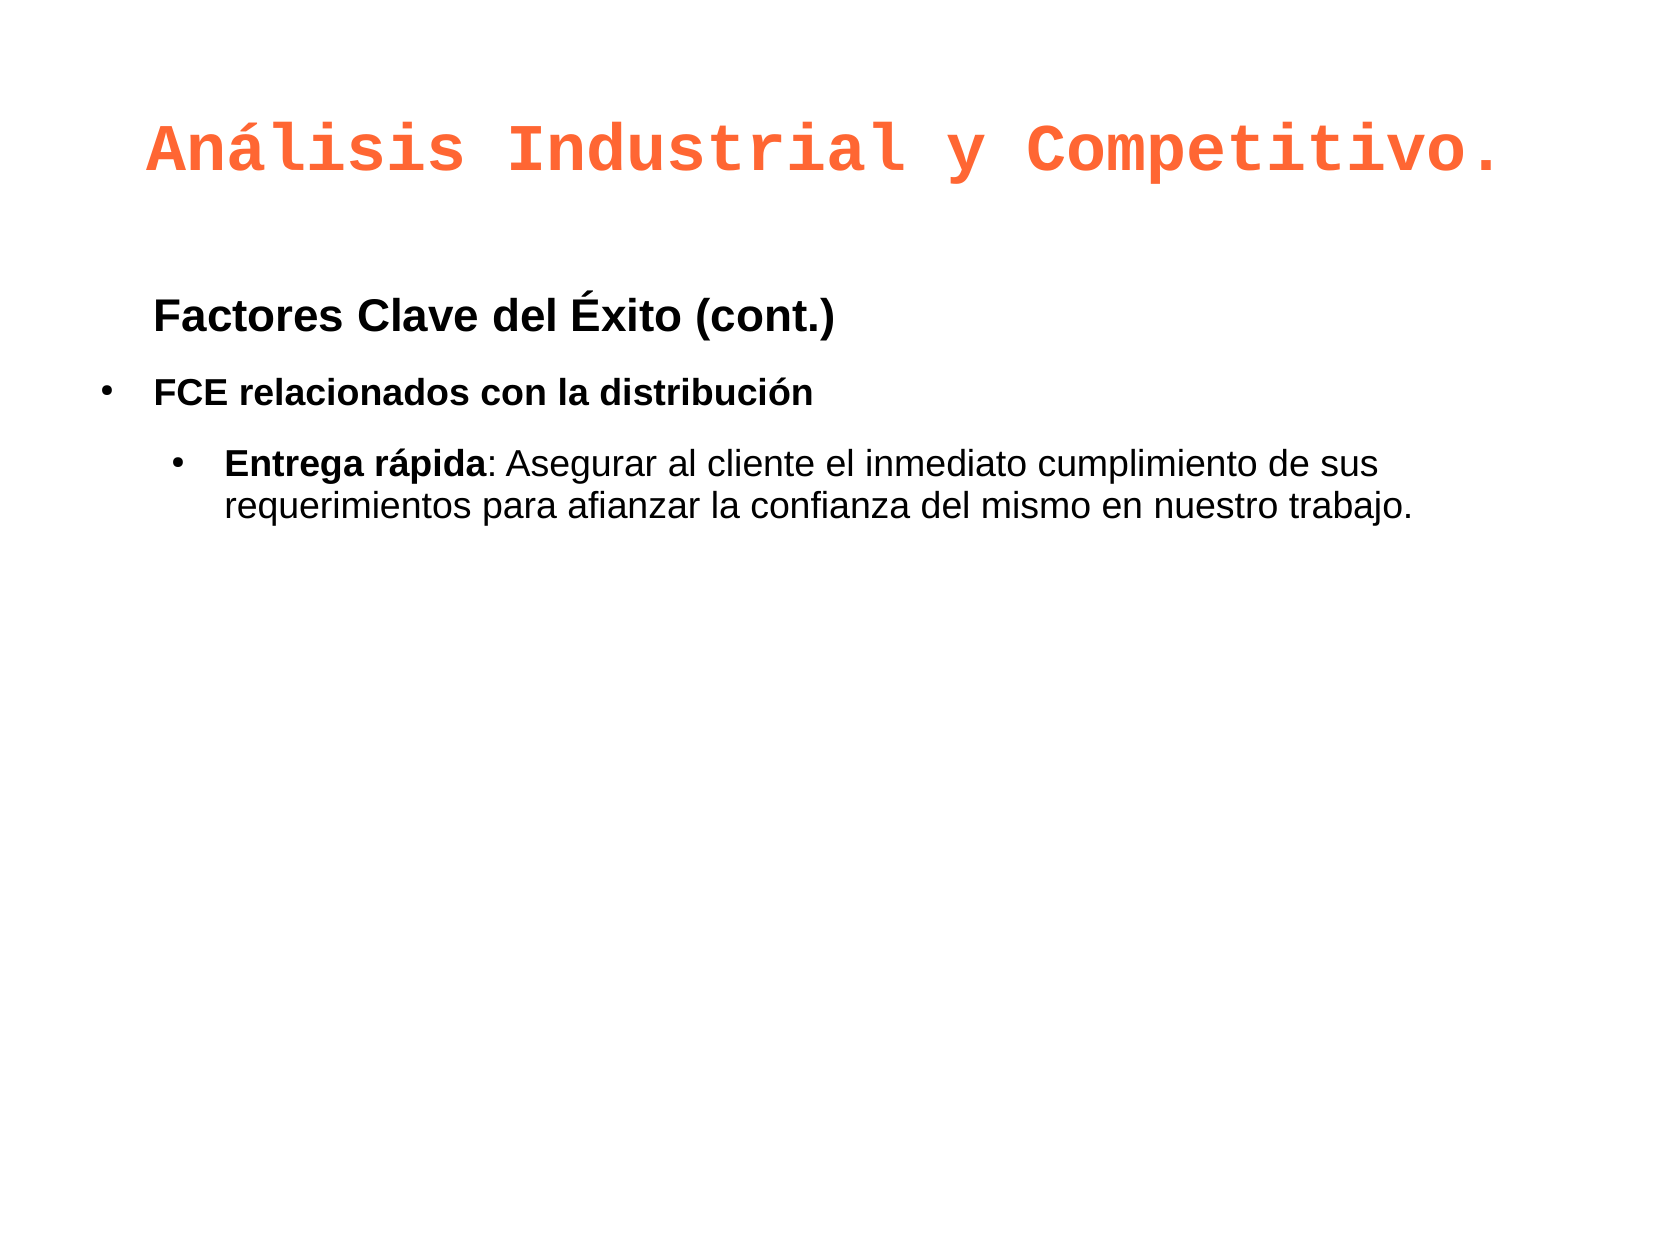

# Análisis Industrial y Competitivo.
Factores Clave del Éxito (cont.)
FCE relacionados con la distribución
Entrega rápida: Asegurar al cliente el inmediato cumplimiento de sus requerimientos para afianzar la confianza del mismo en nuestro trabajo.